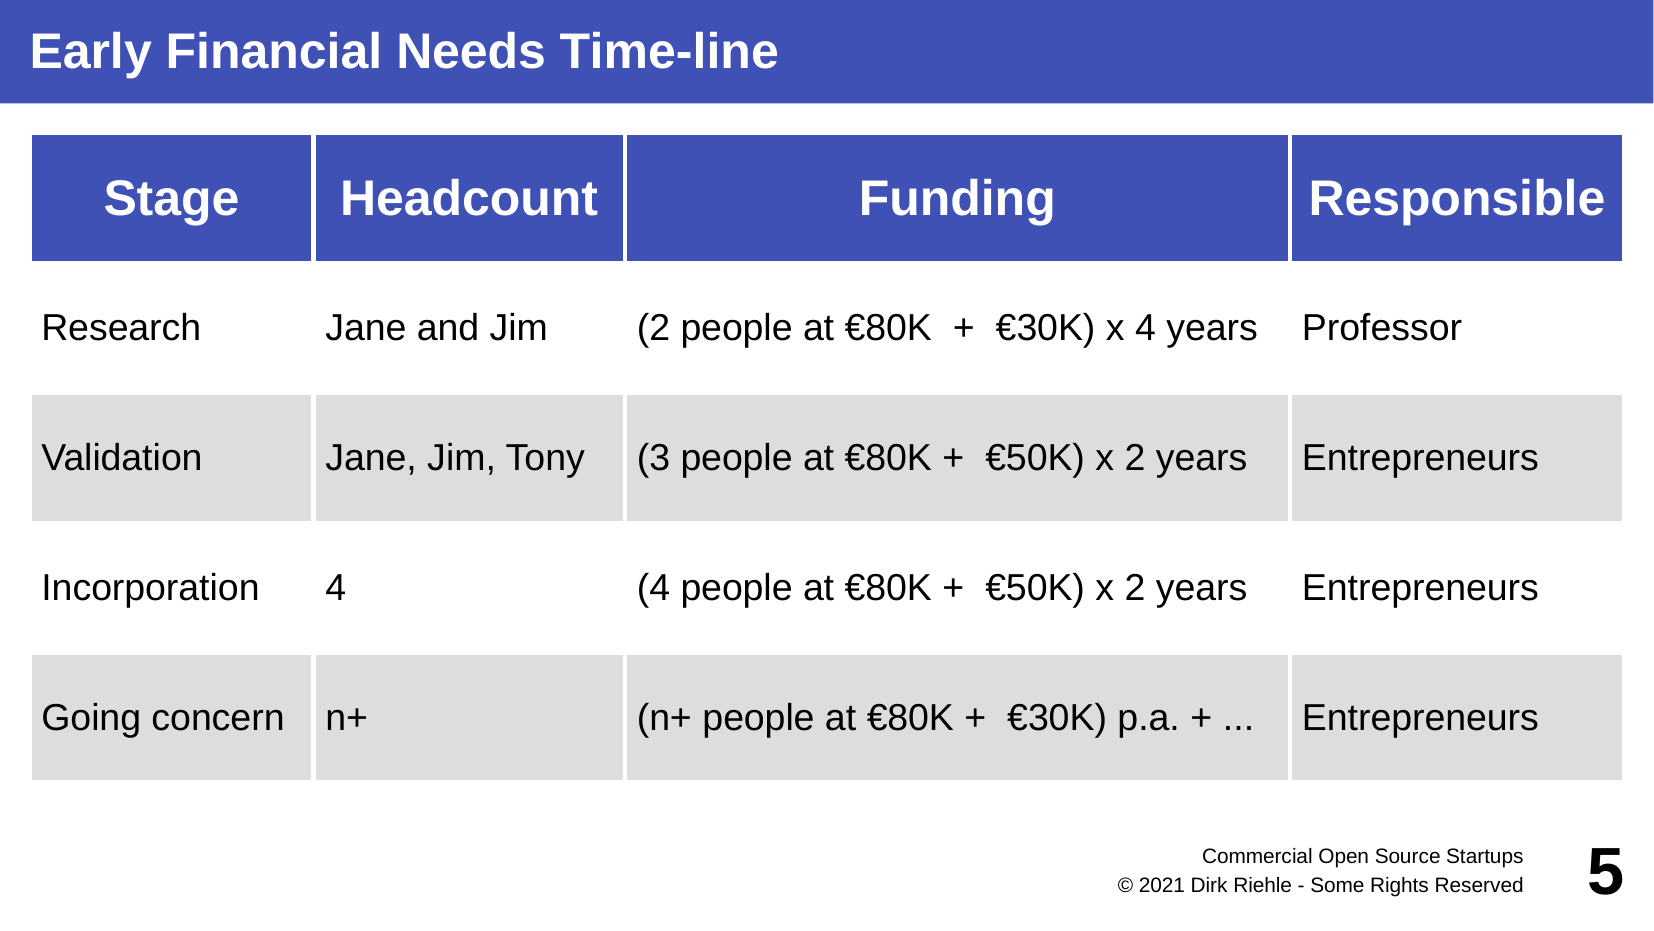

# Early Financial Needs Time-line
| Stage | Headcount | Funding | Responsible |
| --- | --- | --- | --- |
| Research | Jane and Jim | (2 people at €80K + €30K) x 4 years | Professor |
| Validation | Jane, Jim, Tony | (3 people at €80K + €50K) x 2 years | Entrepreneurs |
| Incorporation | 4 | (4 people at €80K + €50K) x 2 years | Entrepreneurs |
| Going concern | n+ | (n+ people at €80K + €30K) p.a. + ... | Entrepreneurs |
Commercial Open Source Startups
5
© 2021 Dirk Riehle - Some Rights Reserved